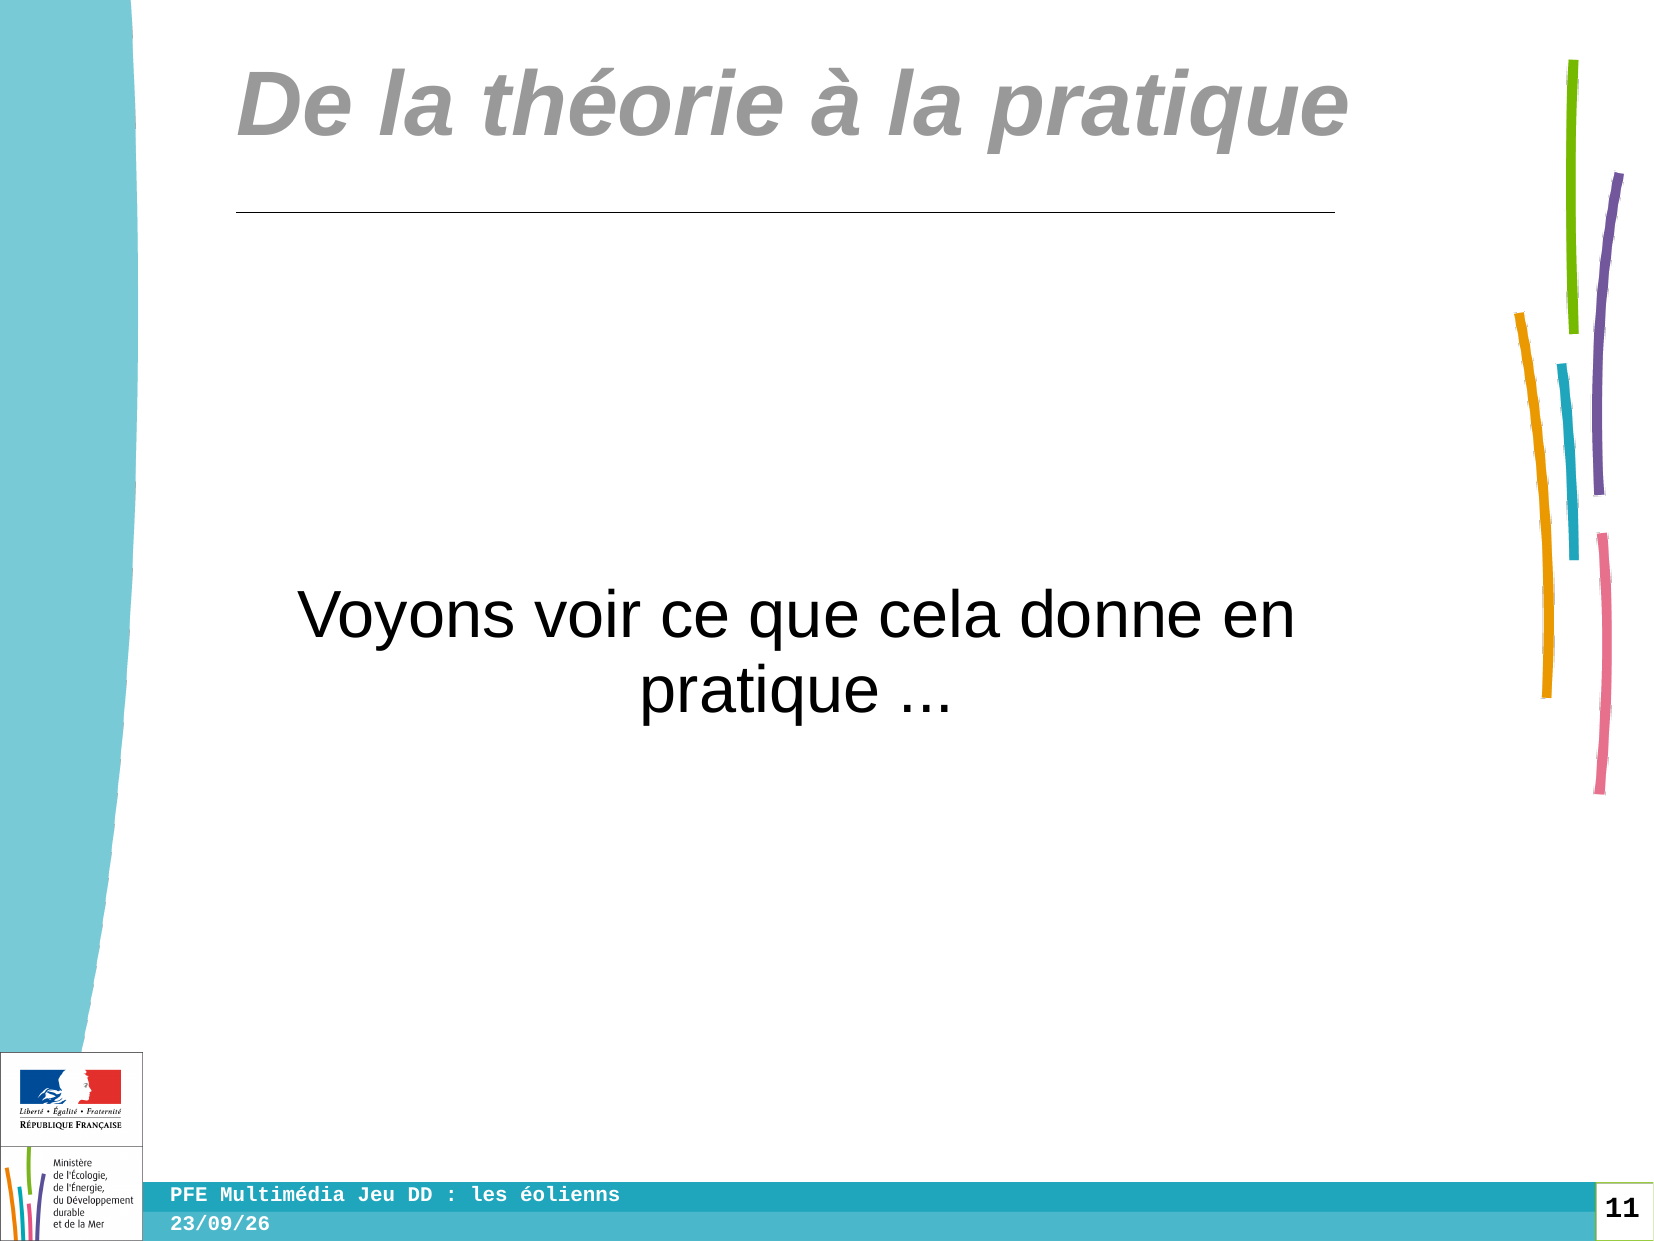

# De la théorie à la pratique
Voyons voir ce que cela donne en pratique ...
11
PFE Multimédia Jeu DD : les éolienns